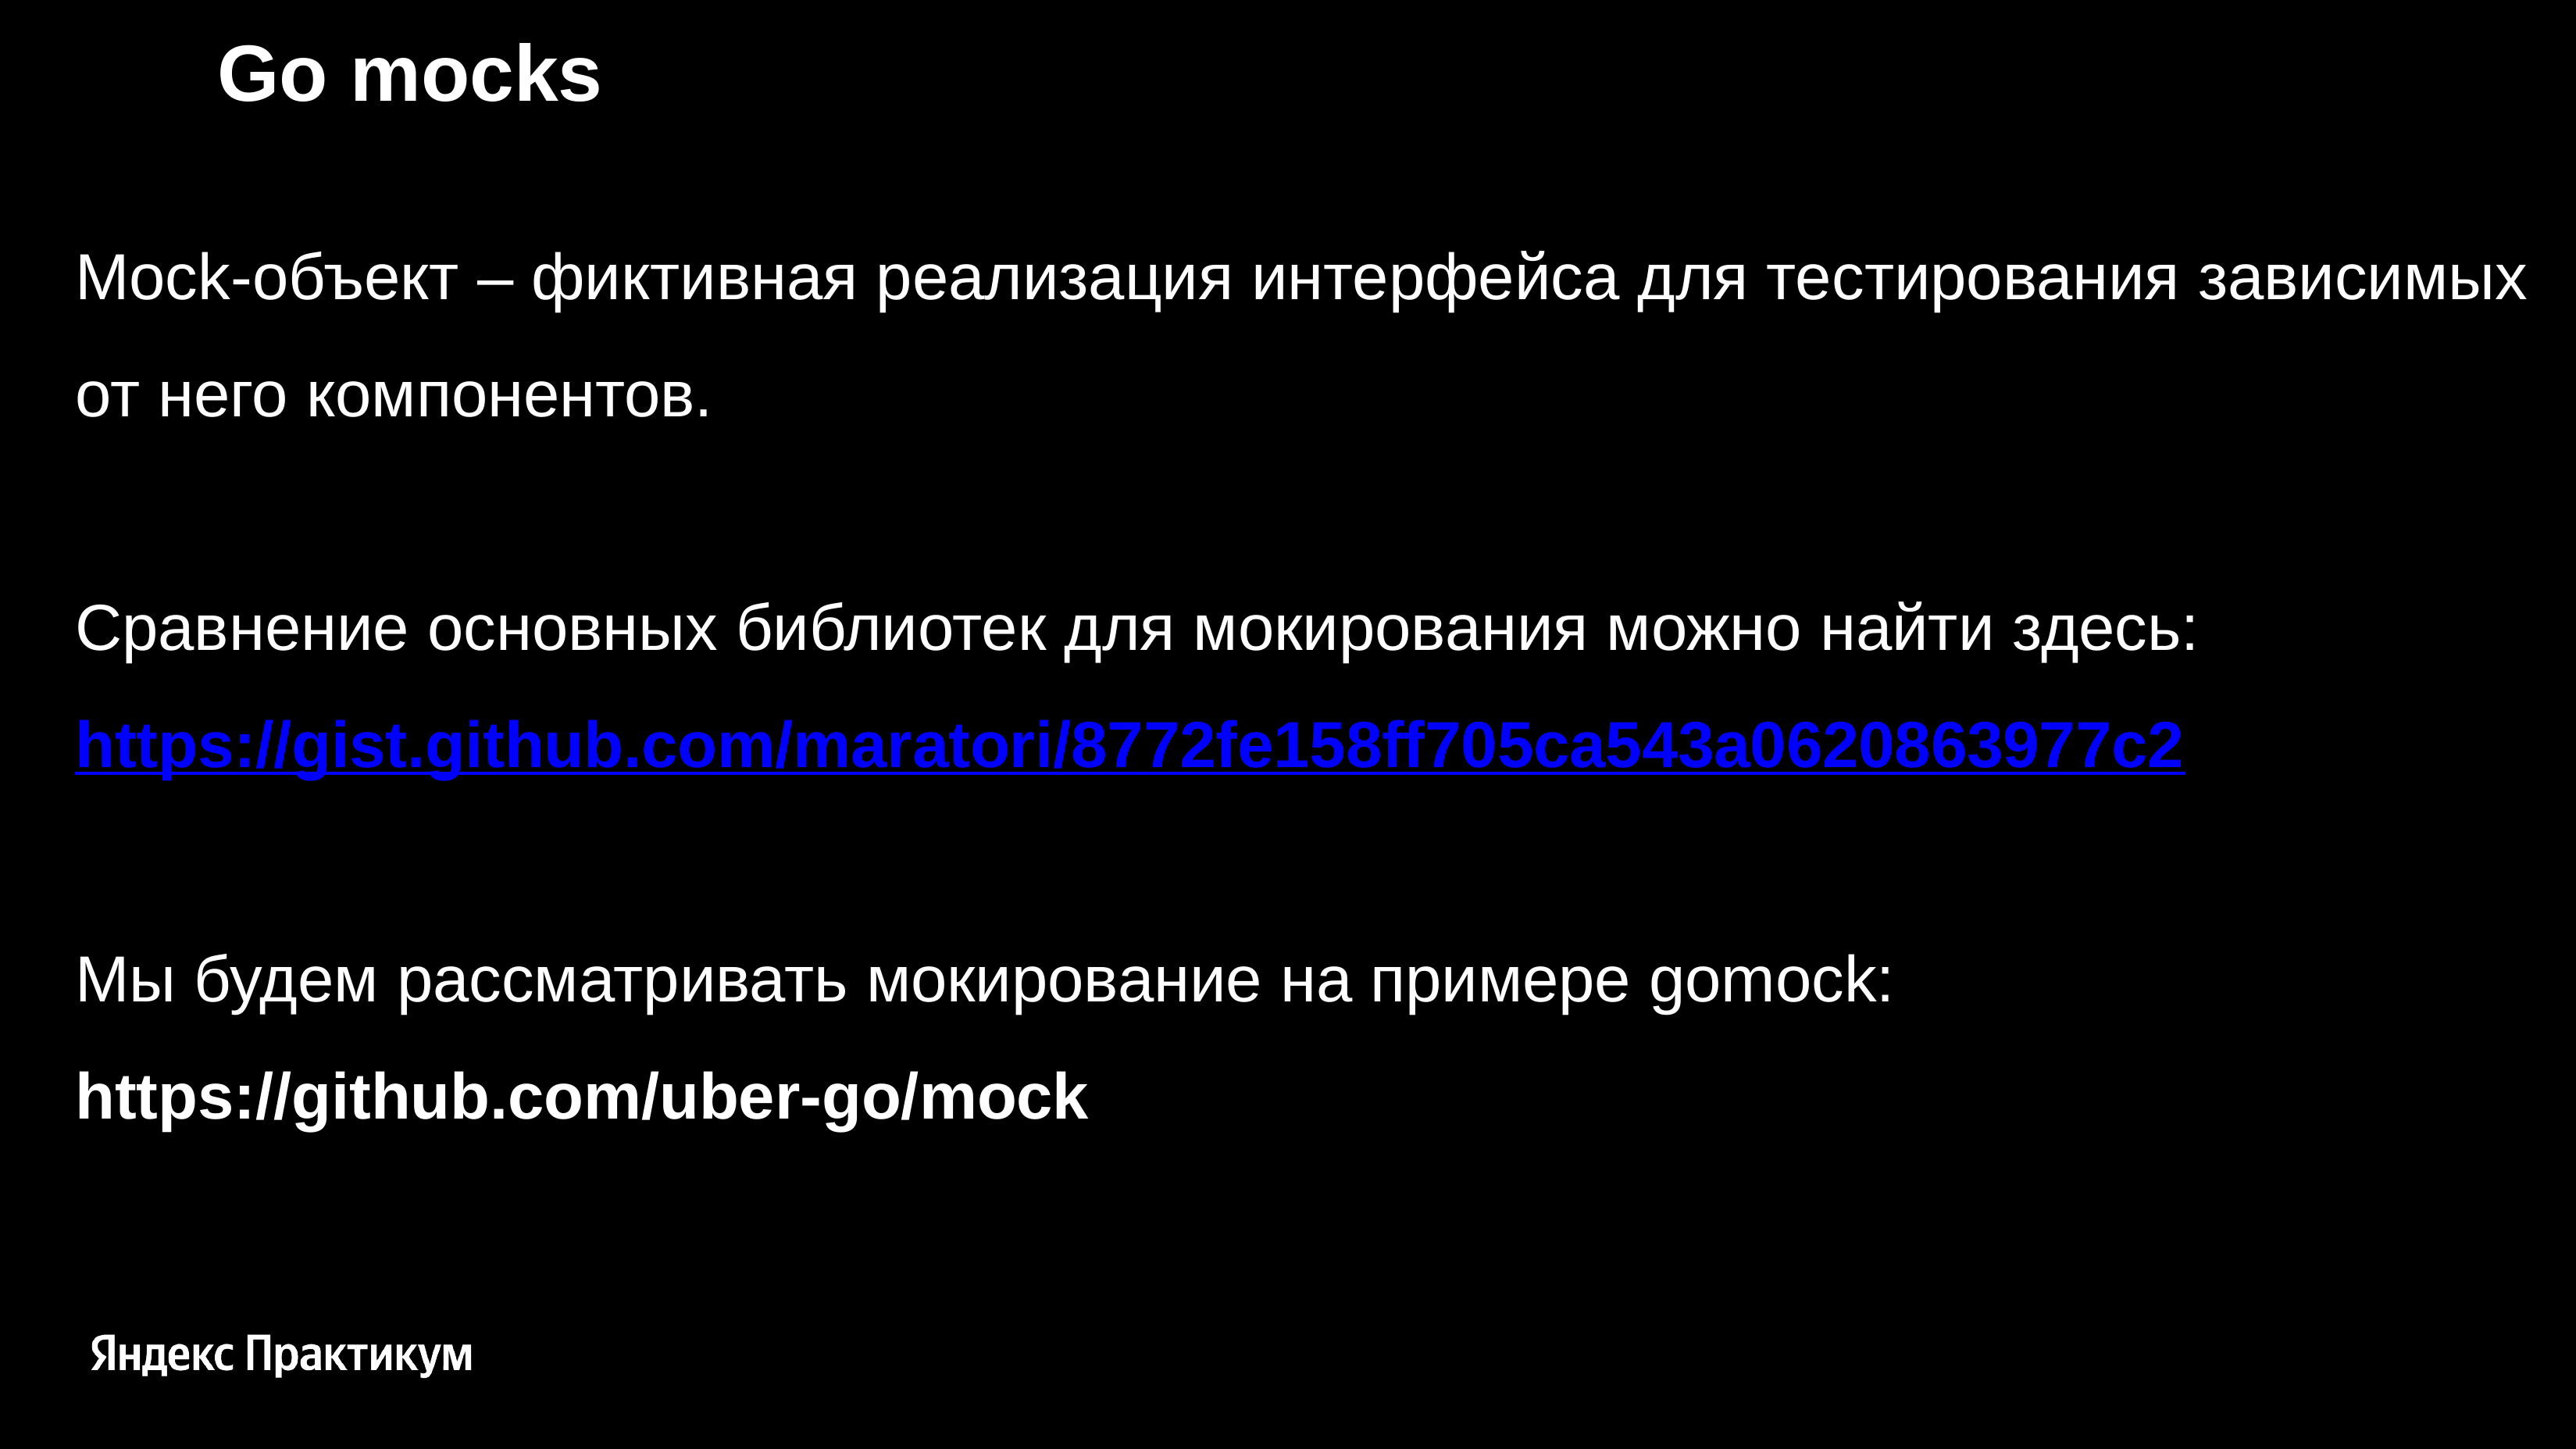

# Go mocks
Mock-объект – фиктивная реализация интерфейса для тестирования зависимых от него компонентов.
Сравнение основных библиотек для мокирования можно найти здесь: https://gist.github.com/maratori/8772fe158ff705ca543a0620863977c2
Мы будем рассматривать мокирование на примере gomock: https://github.com/uber-go/mock